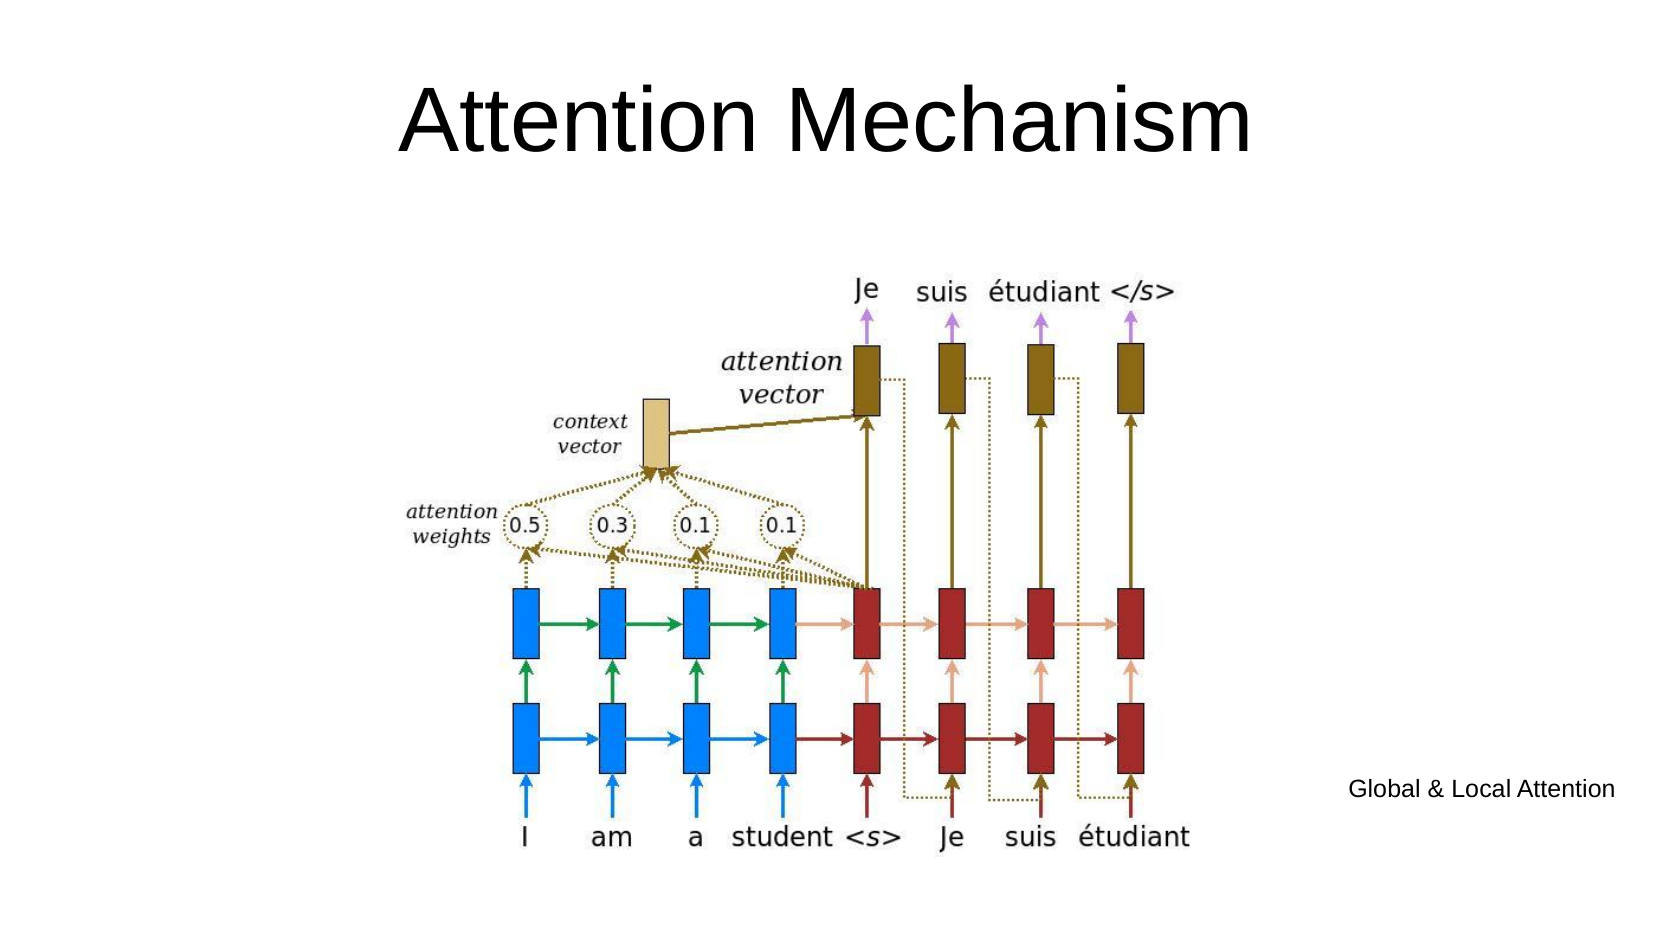

# Attention Mechanism
Global & Local Attention